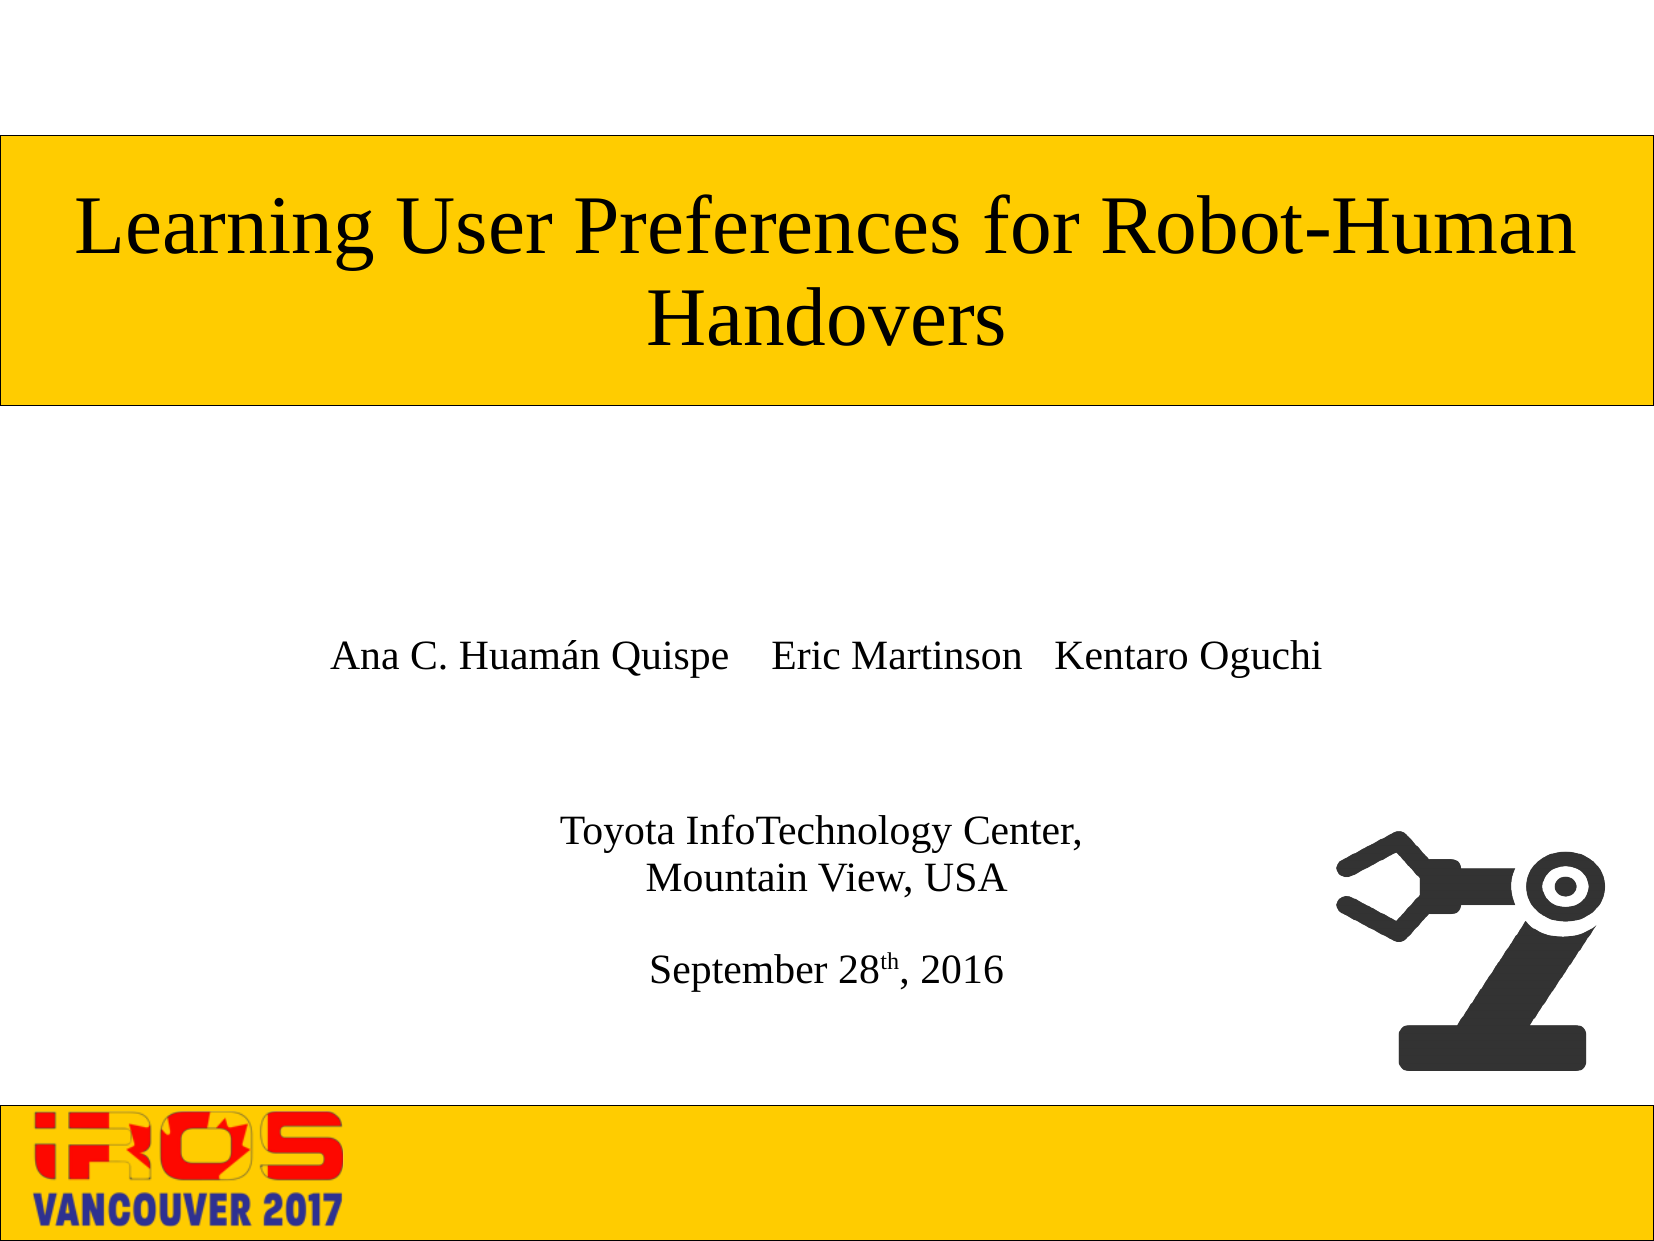

# Learning User Preferences for Robot-Human Handovers
Ana C. Huamán Quispe Eric Martinson Kentaro Oguchi
Toyota InfoTechnology Center,
Mountain View, USA
September 28th, 2016